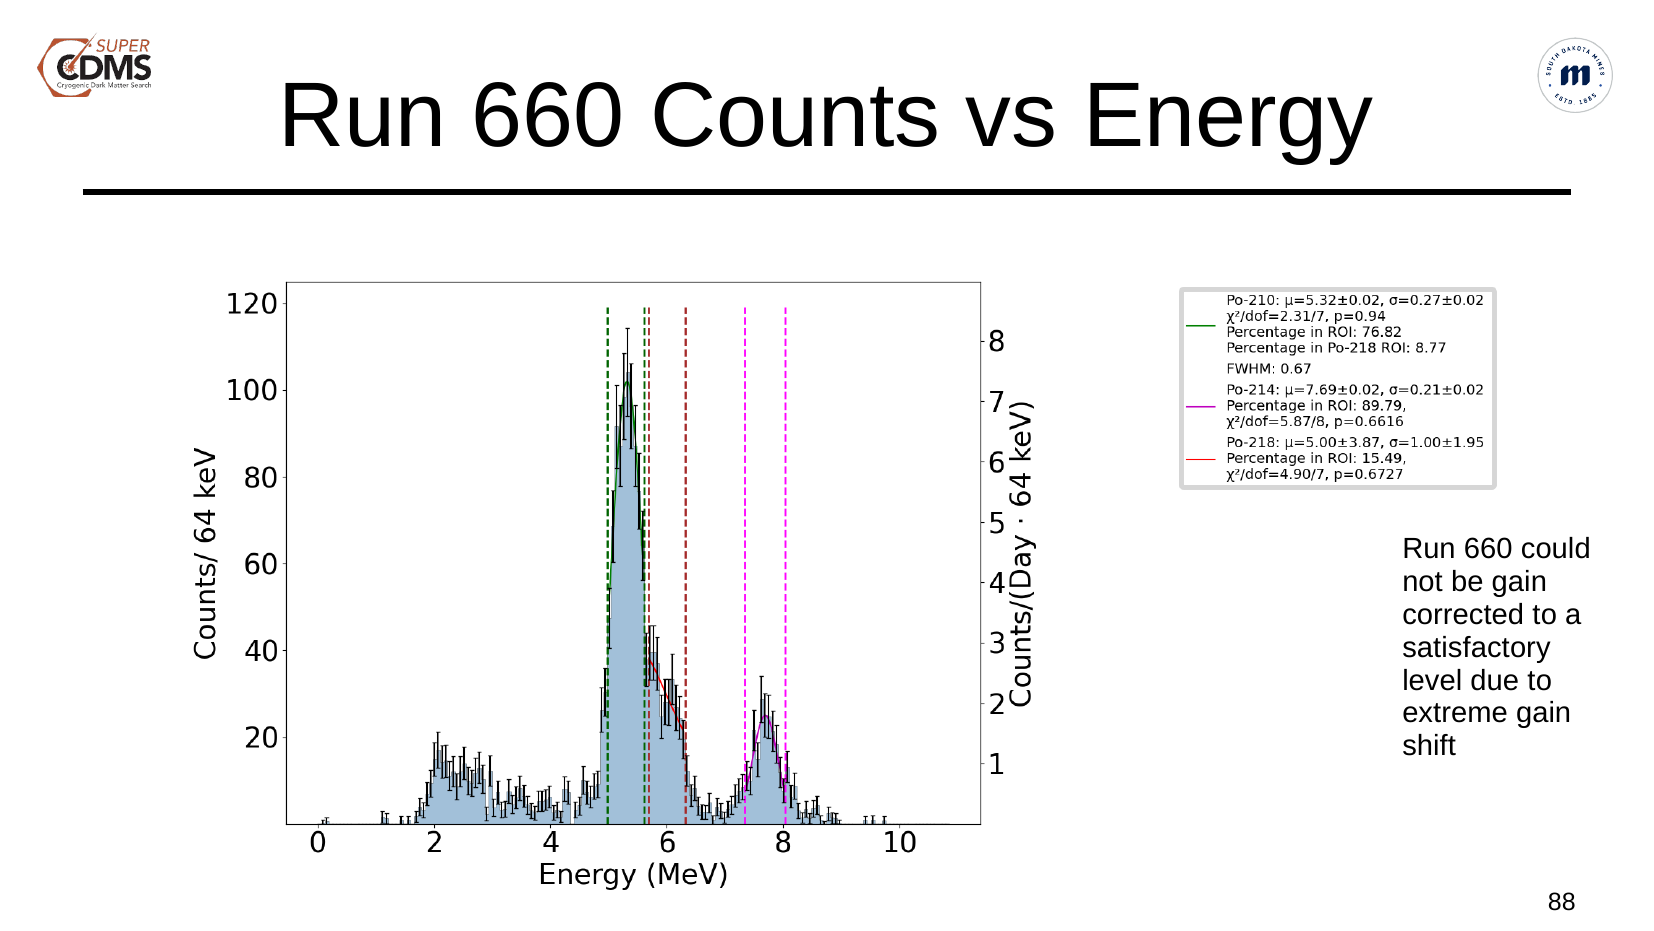

# Run 660 Counts vs Energy
Run 660 could not be gain corrected to a satisfactory level due to extreme gain shift